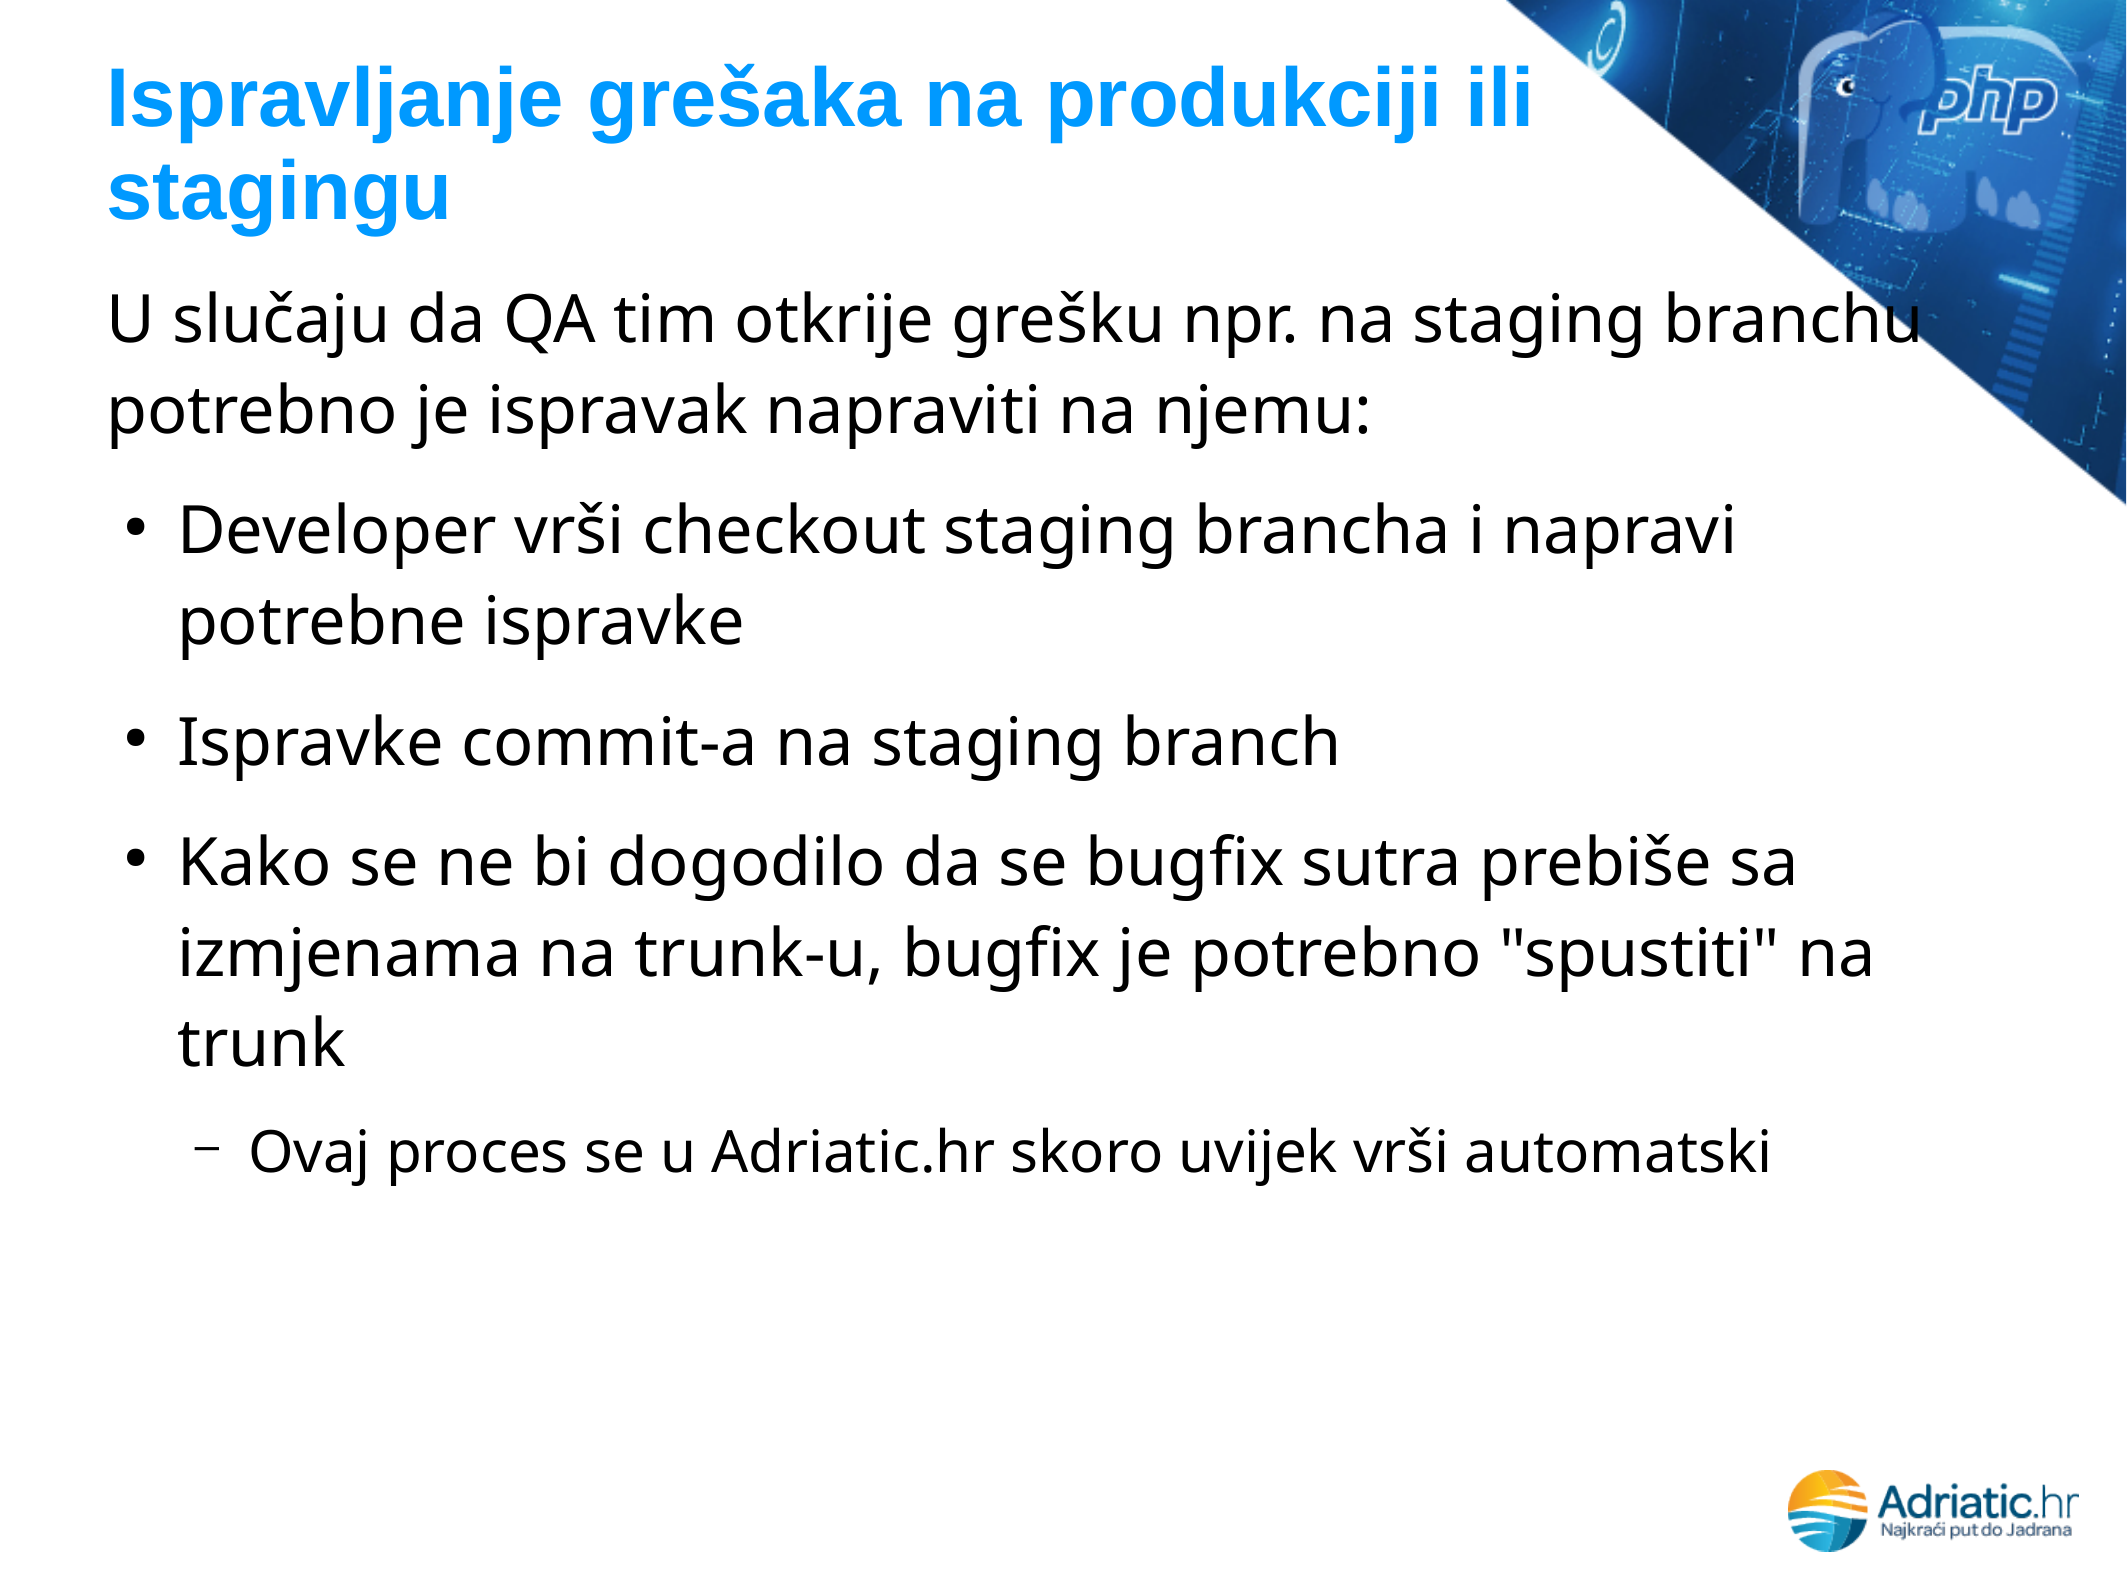

# Ispravljanje grešaka na produkciji ili stagingu
U slučaju da QA tim otkrije grešku npr. na staging branchu potrebno je ispravak napraviti na njemu:
Developer vrši checkout staging brancha i napravi potrebne ispravke
Ispravke commit-a na staging branch
Kako se ne bi dogodilo da se bugfix sutra prebiše sa izmjenama na trunk-u, bugfix je potrebno "spustiti" na trunk
Ovaj proces se u Adriatic.hr skoro uvijek vrši automatski